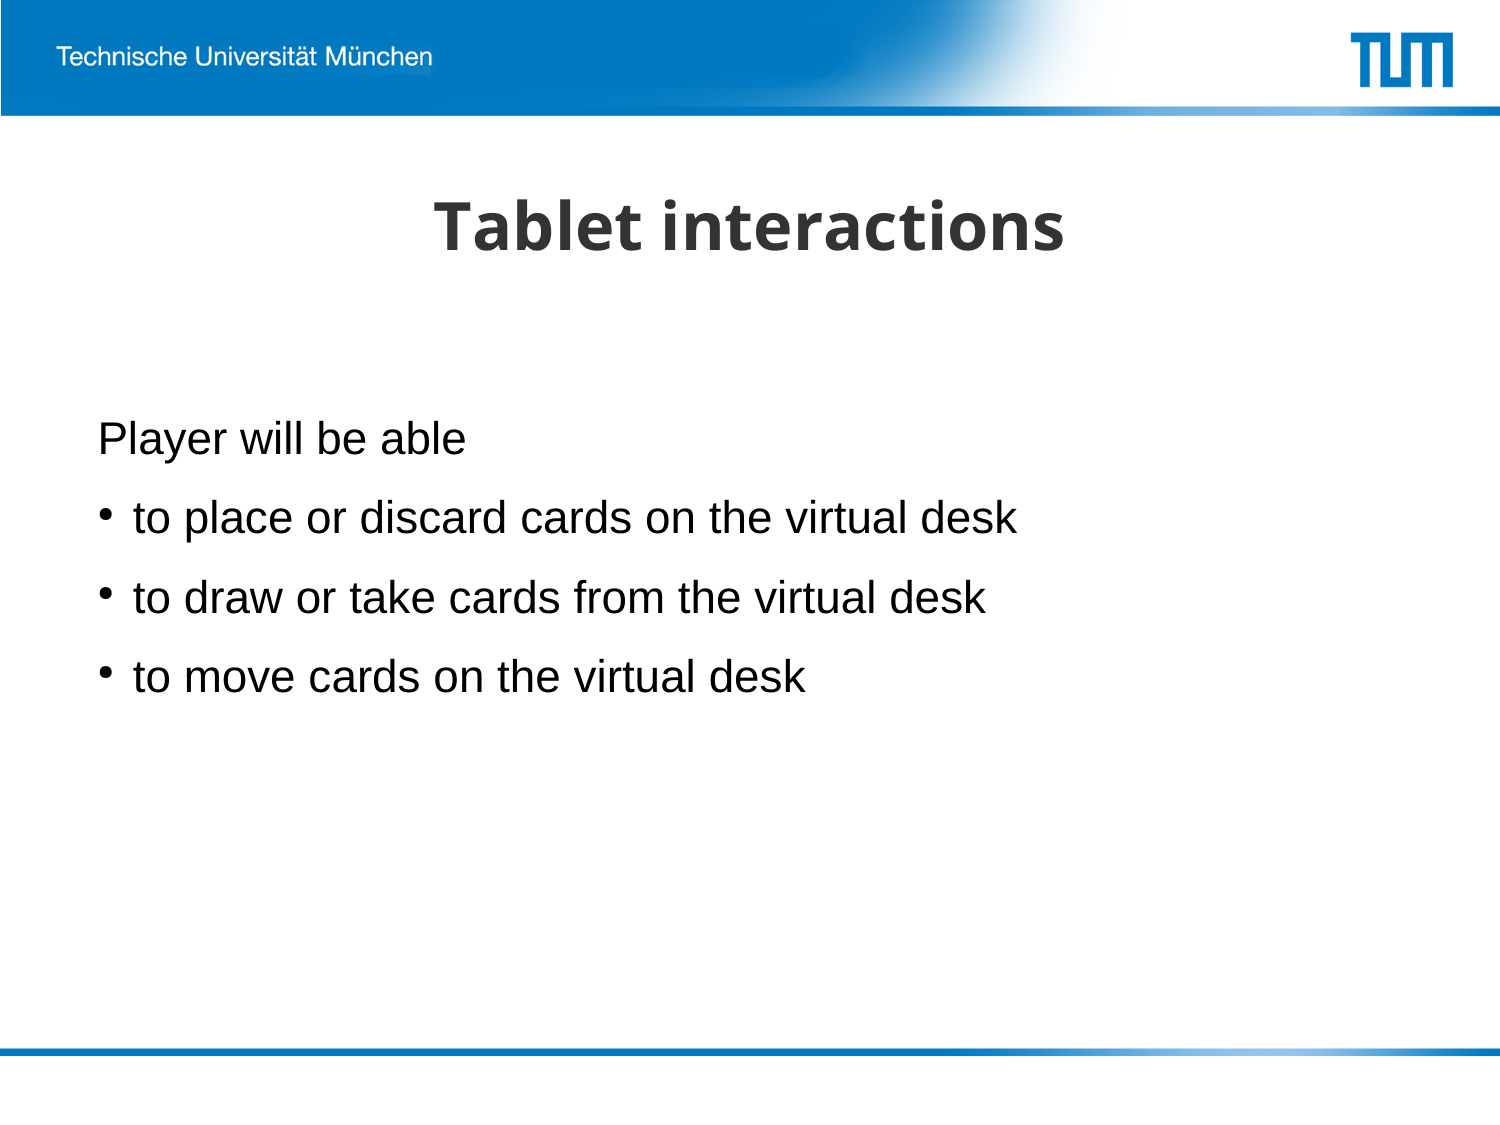

Tablet interactions
Player will be able
to place or discard cards on the virtual desk
to draw or take cards from the virtual desk
to move cards on the virtual desk